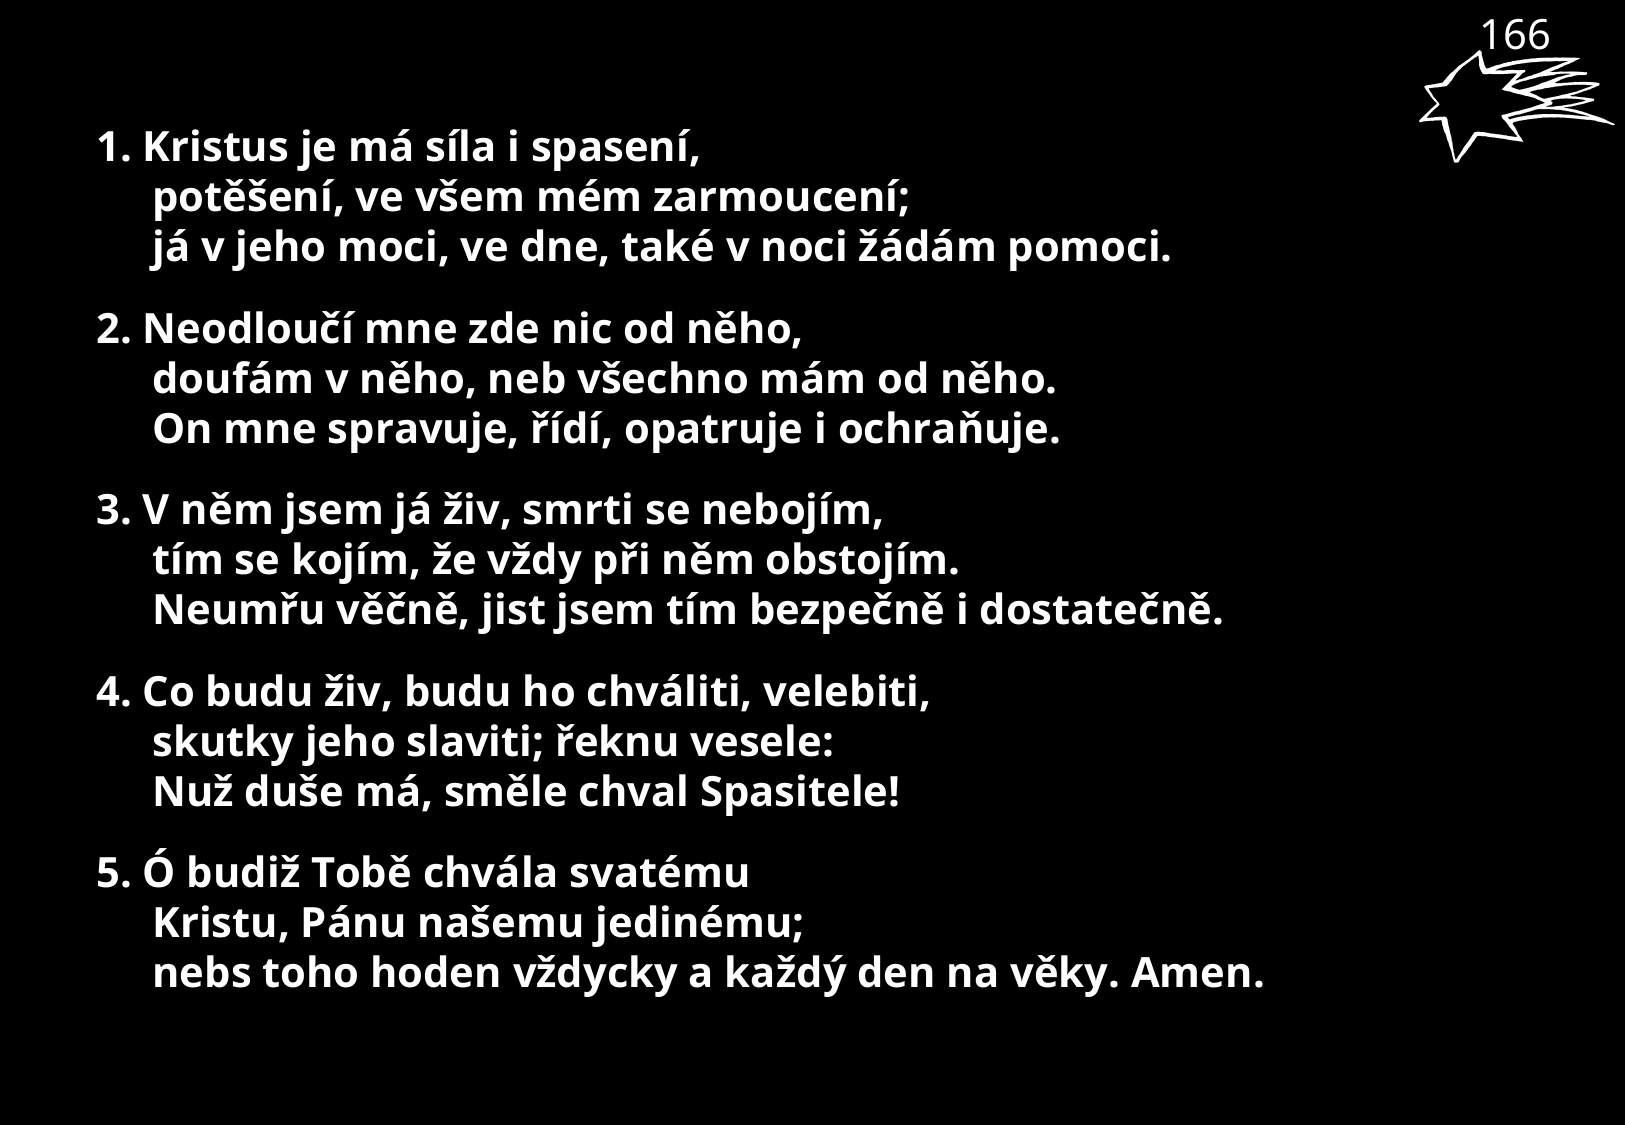

166
# 1. Kristus je má síla i spasení, potěšení, ve všem mém zarmoucení; já v jeho moci, ve dne, také v noci žádám pomoci.
2. Neodloučí mne zde nic od něho,
doufám v něho, neb všechno mám od něho.
On mne spravuje, řídí, opatruje i ochraňuje.
3. V něm jsem já živ, smrti se nebojím,
tím se kojím, že vždy při něm obstojím.
Neumřu věčně, jist jsem tím bezpečně i dostatečně.
4. Co budu živ, budu ho chváliti, velebiti,
skutky jeho slaviti; řeknu vesele:
Nuž duše má, směle chval Spasitele!
5. Ó budiž Tobě chvála svatému
Kristu, Pánu našemu jedinému;
nebs toho hoden vždycky a každý den na věky. Amen.